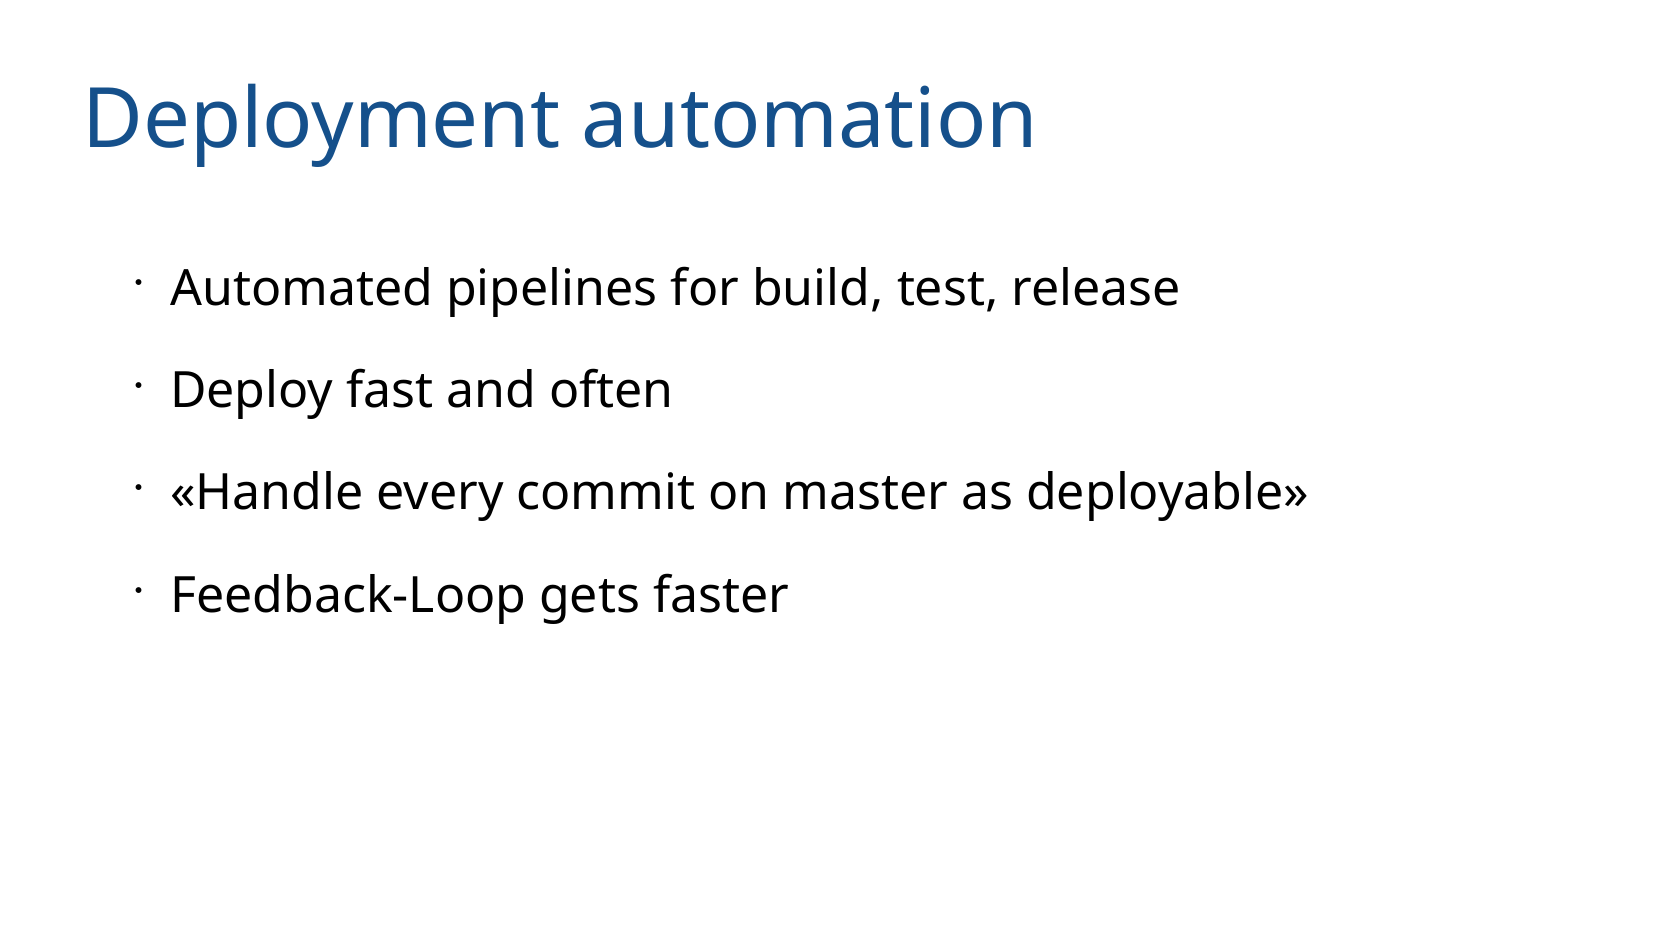

# Deployment automation
Automated pipelines for build, test, release
Deploy fast and often
«Handle every commit on master as deployable»
Feedback-Loop gets faster